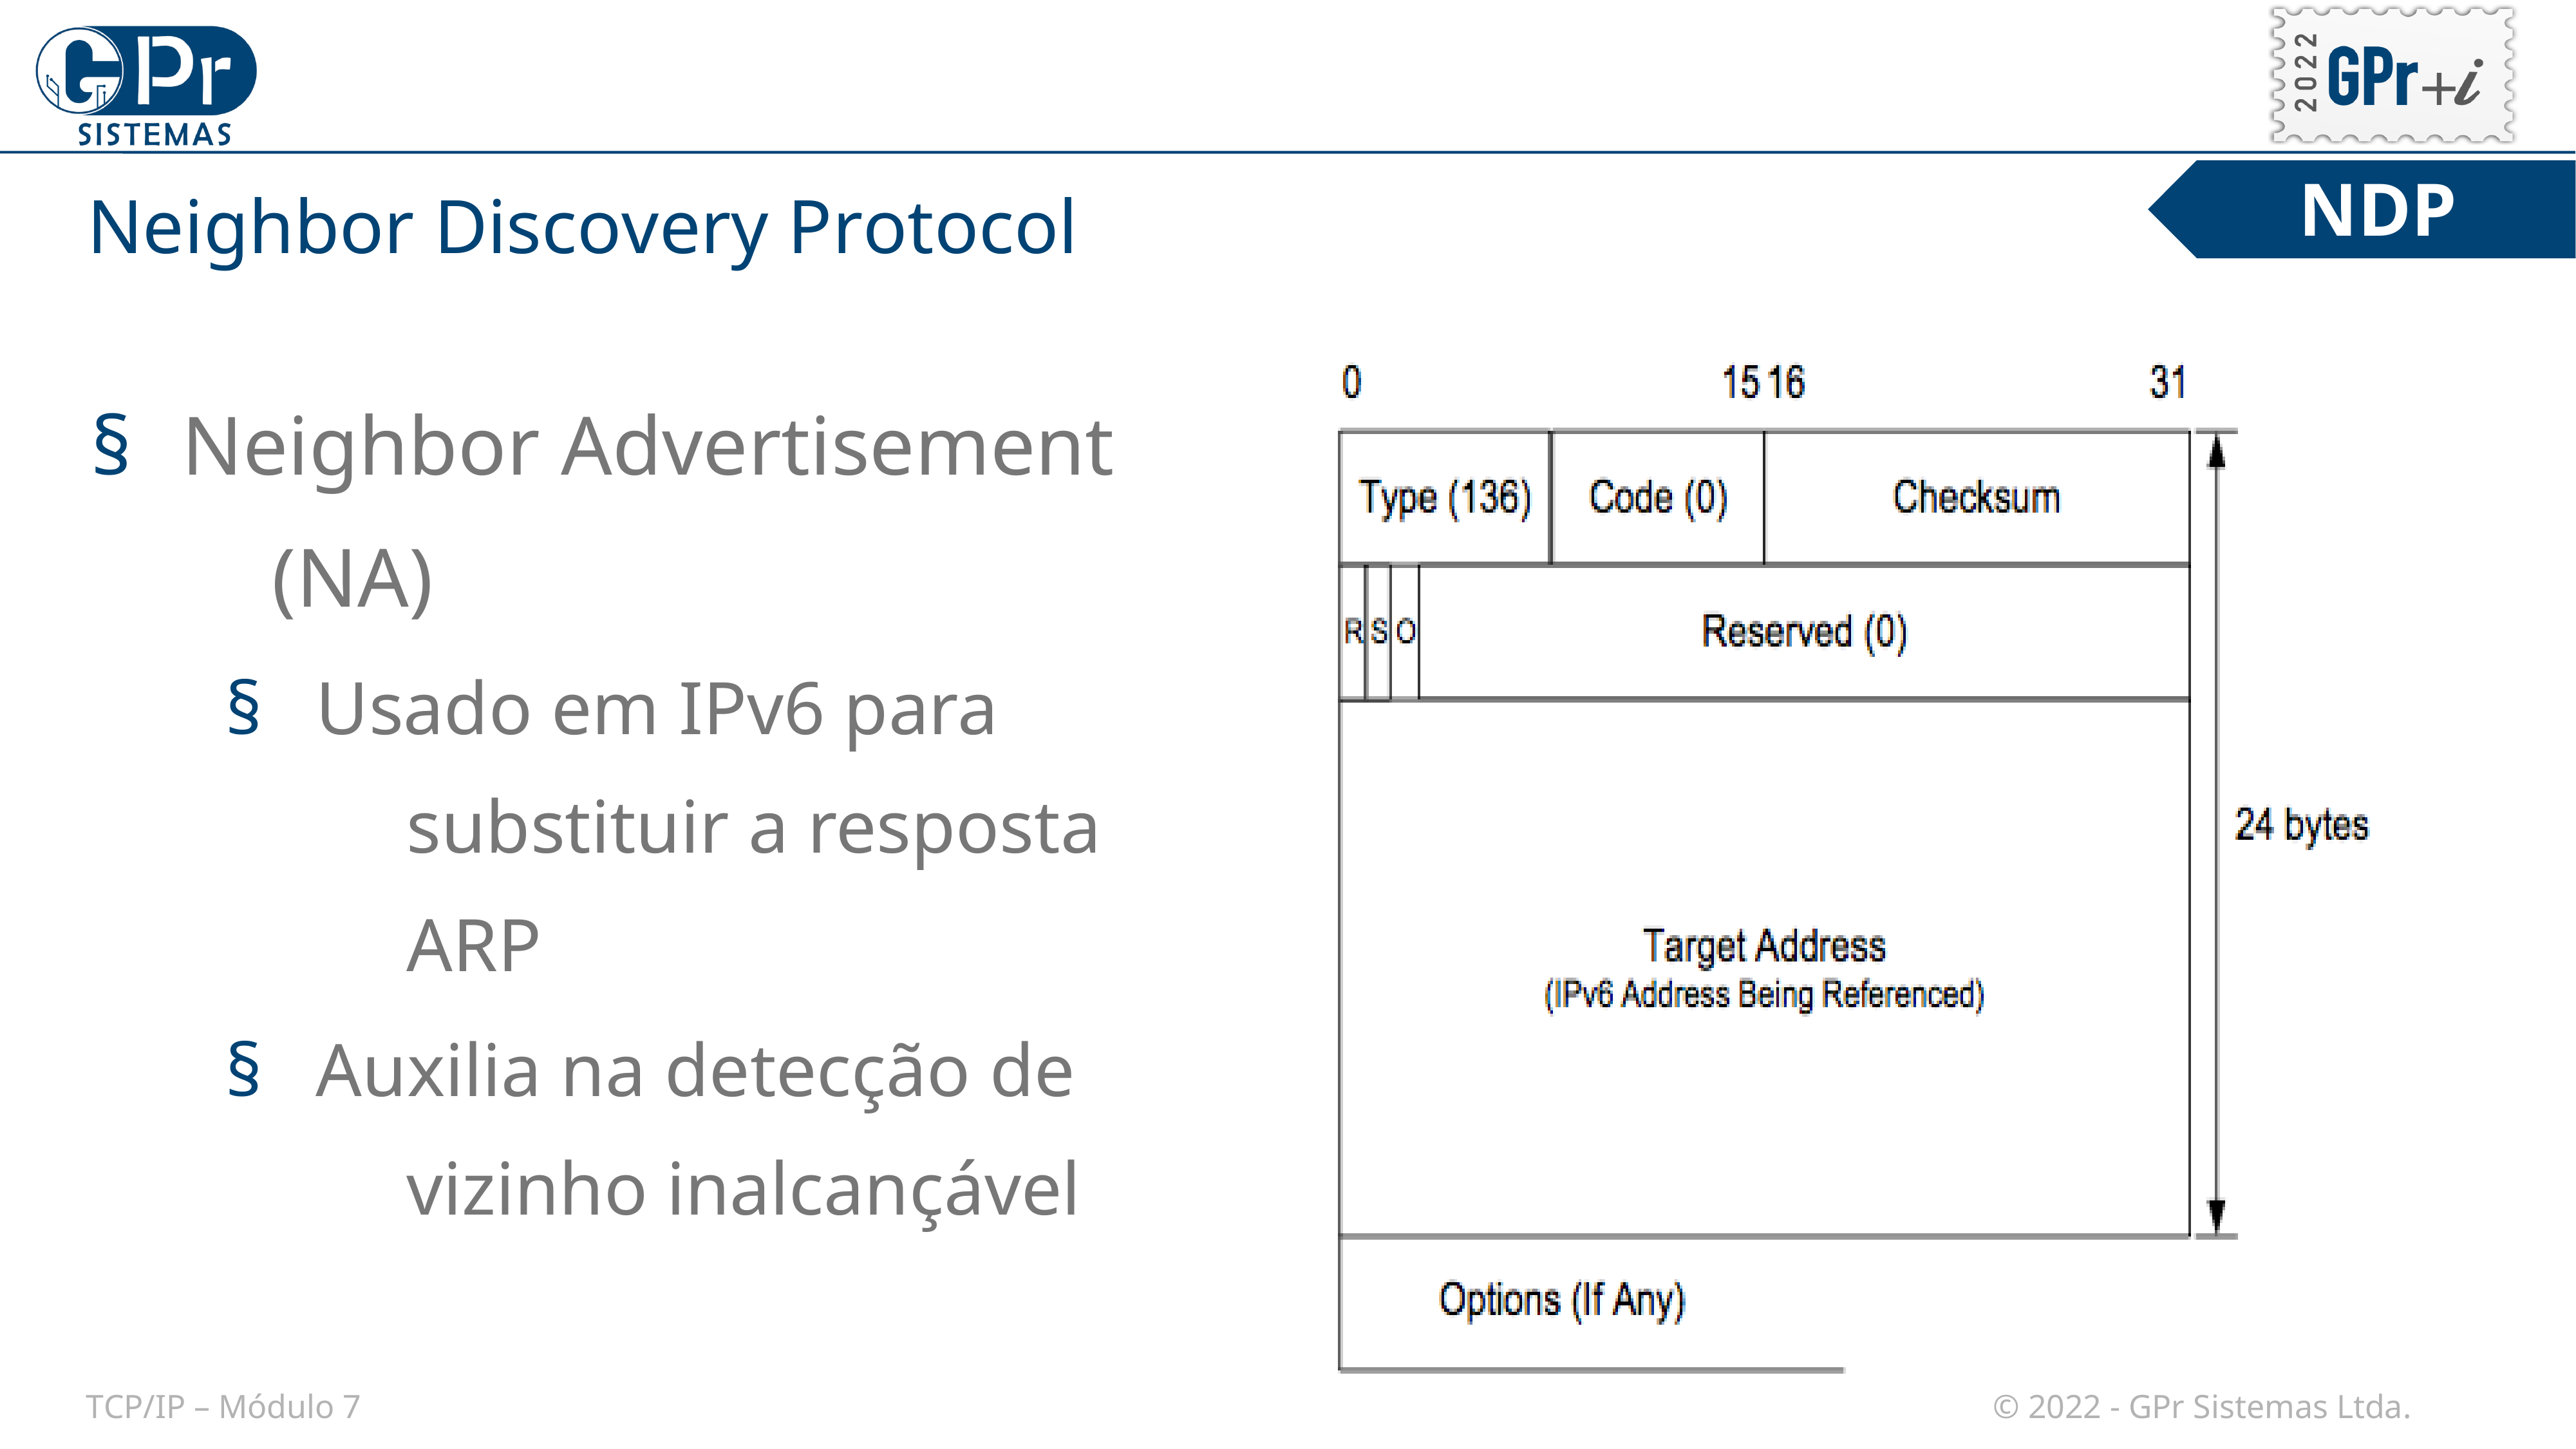

NDP
# Neighbor Discovery Protocol
Neighbor Advertisement (NA)
Usado em IPv6 para substituir a resposta ARP
Auxilia na detecção de vizinho inalcançável